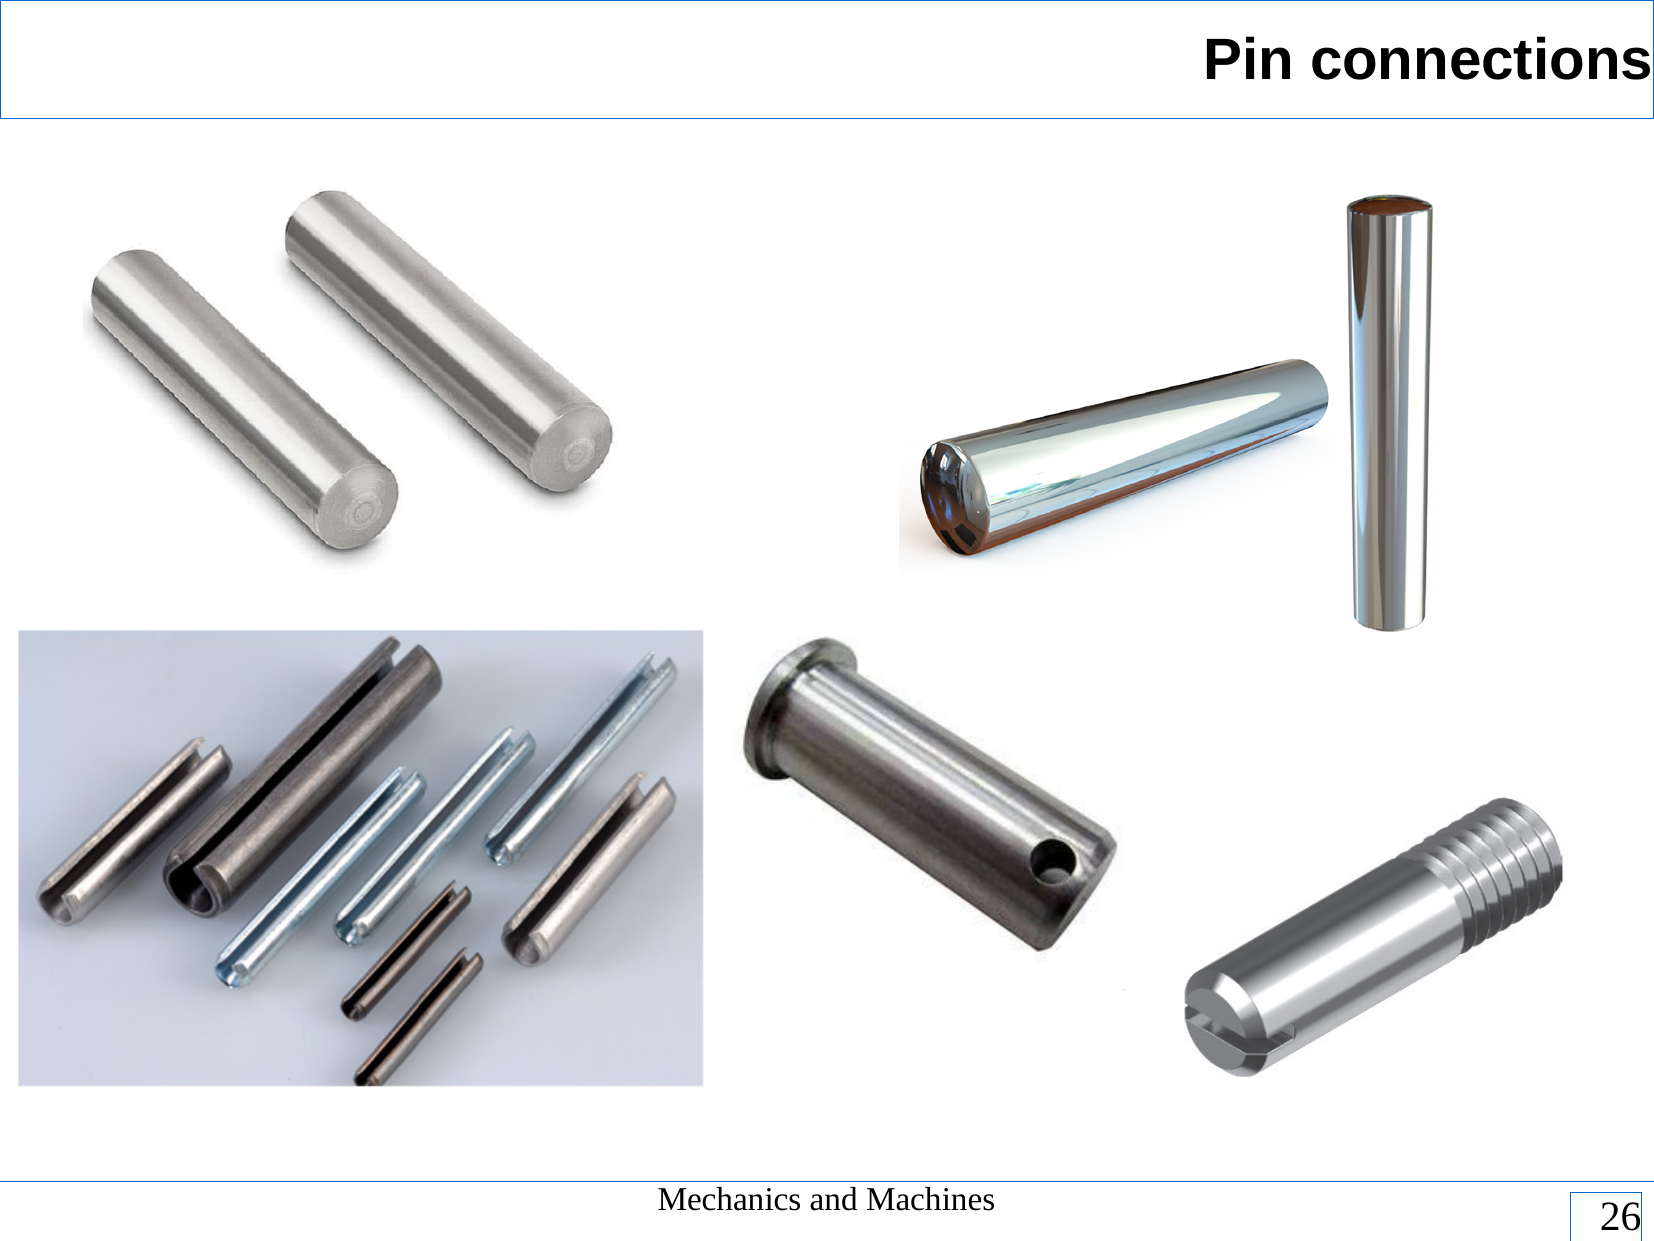

# Pin connections
Mechanics and Machines
26